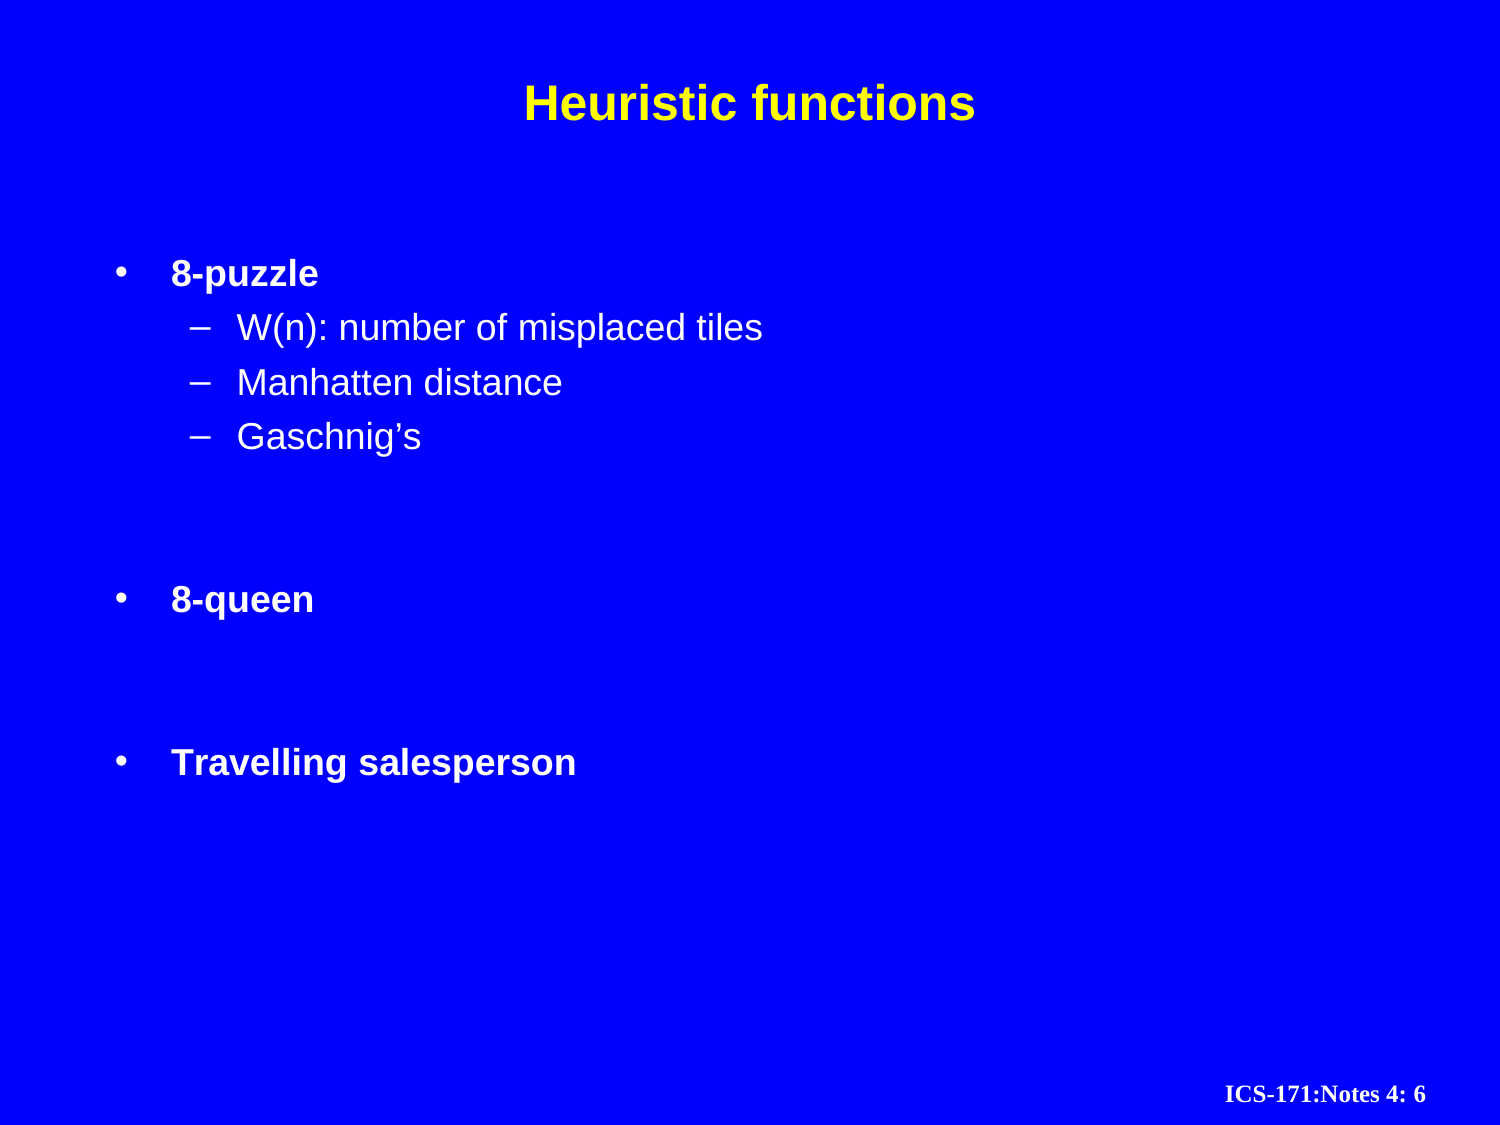

# Heuristic functions
8-puzzle
W(n): number of misplaced tiles
Manhatten distance
Gaschnig’s
8-queen
Travelling salesperson